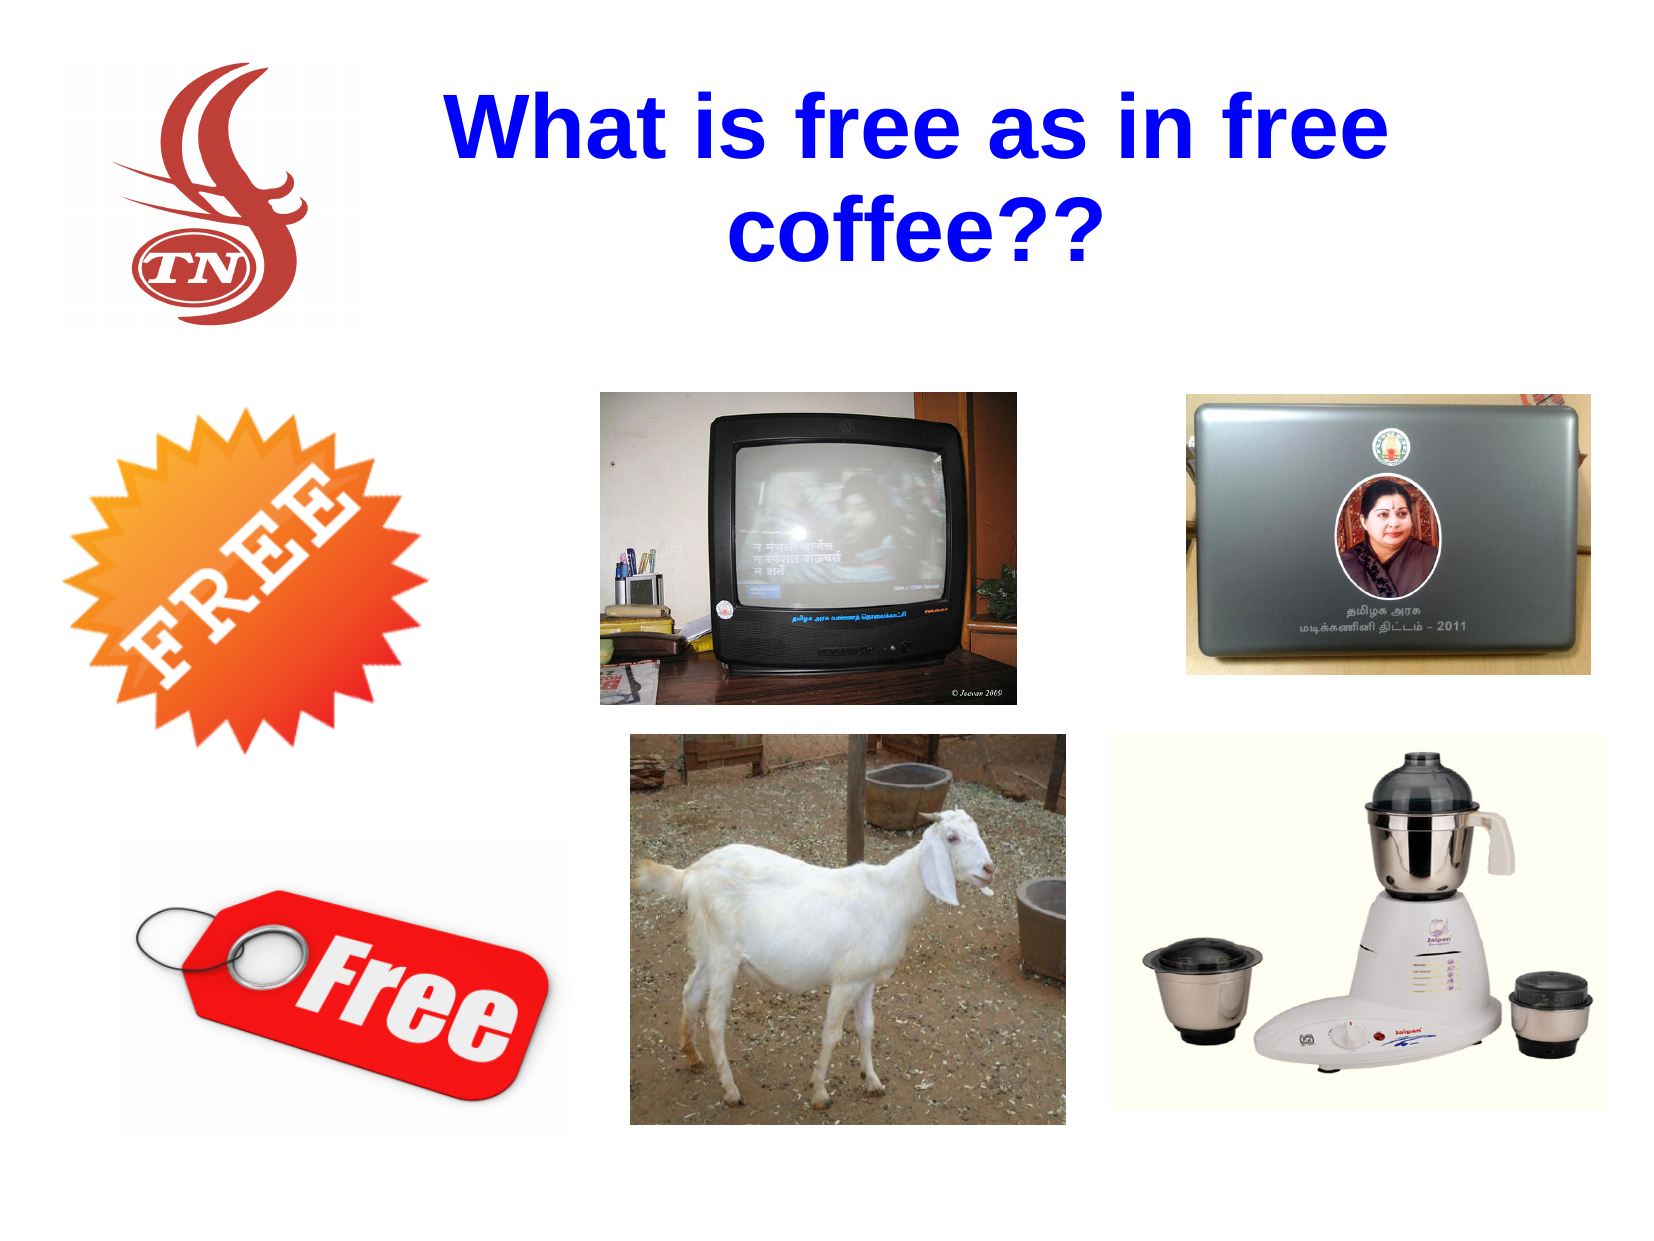

# What is free as in free coffee??